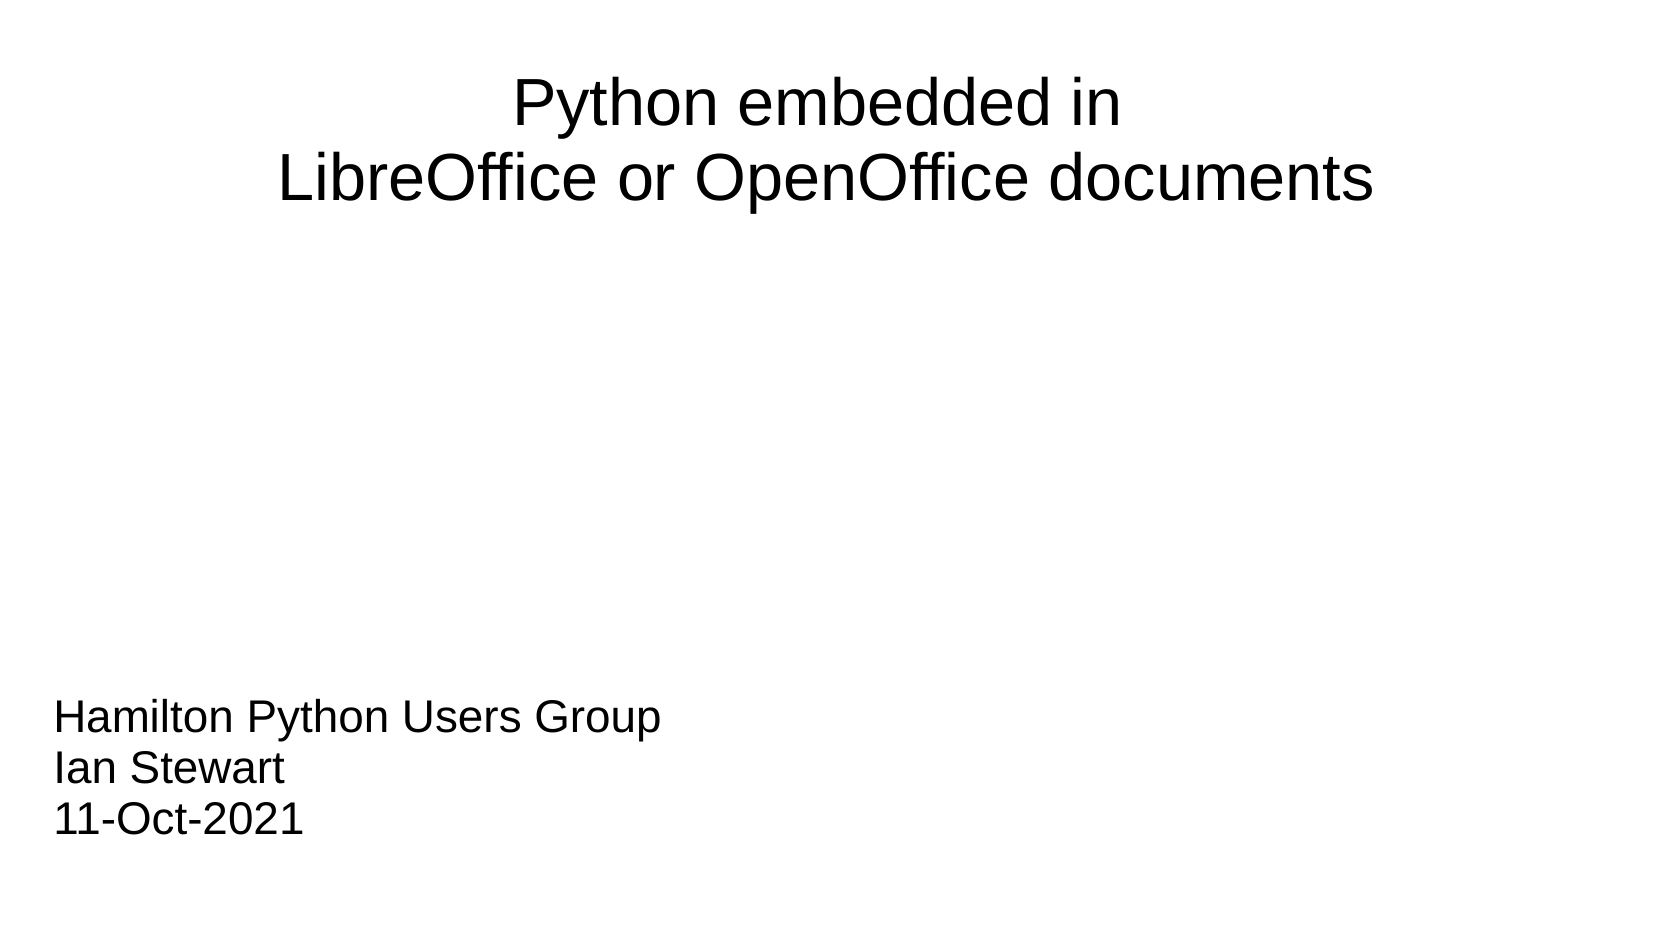

# Python embedded in LibreOffice or OpenOffice documents
Hamilton Python Users Group
Ian Stewart
11-Oct-2021